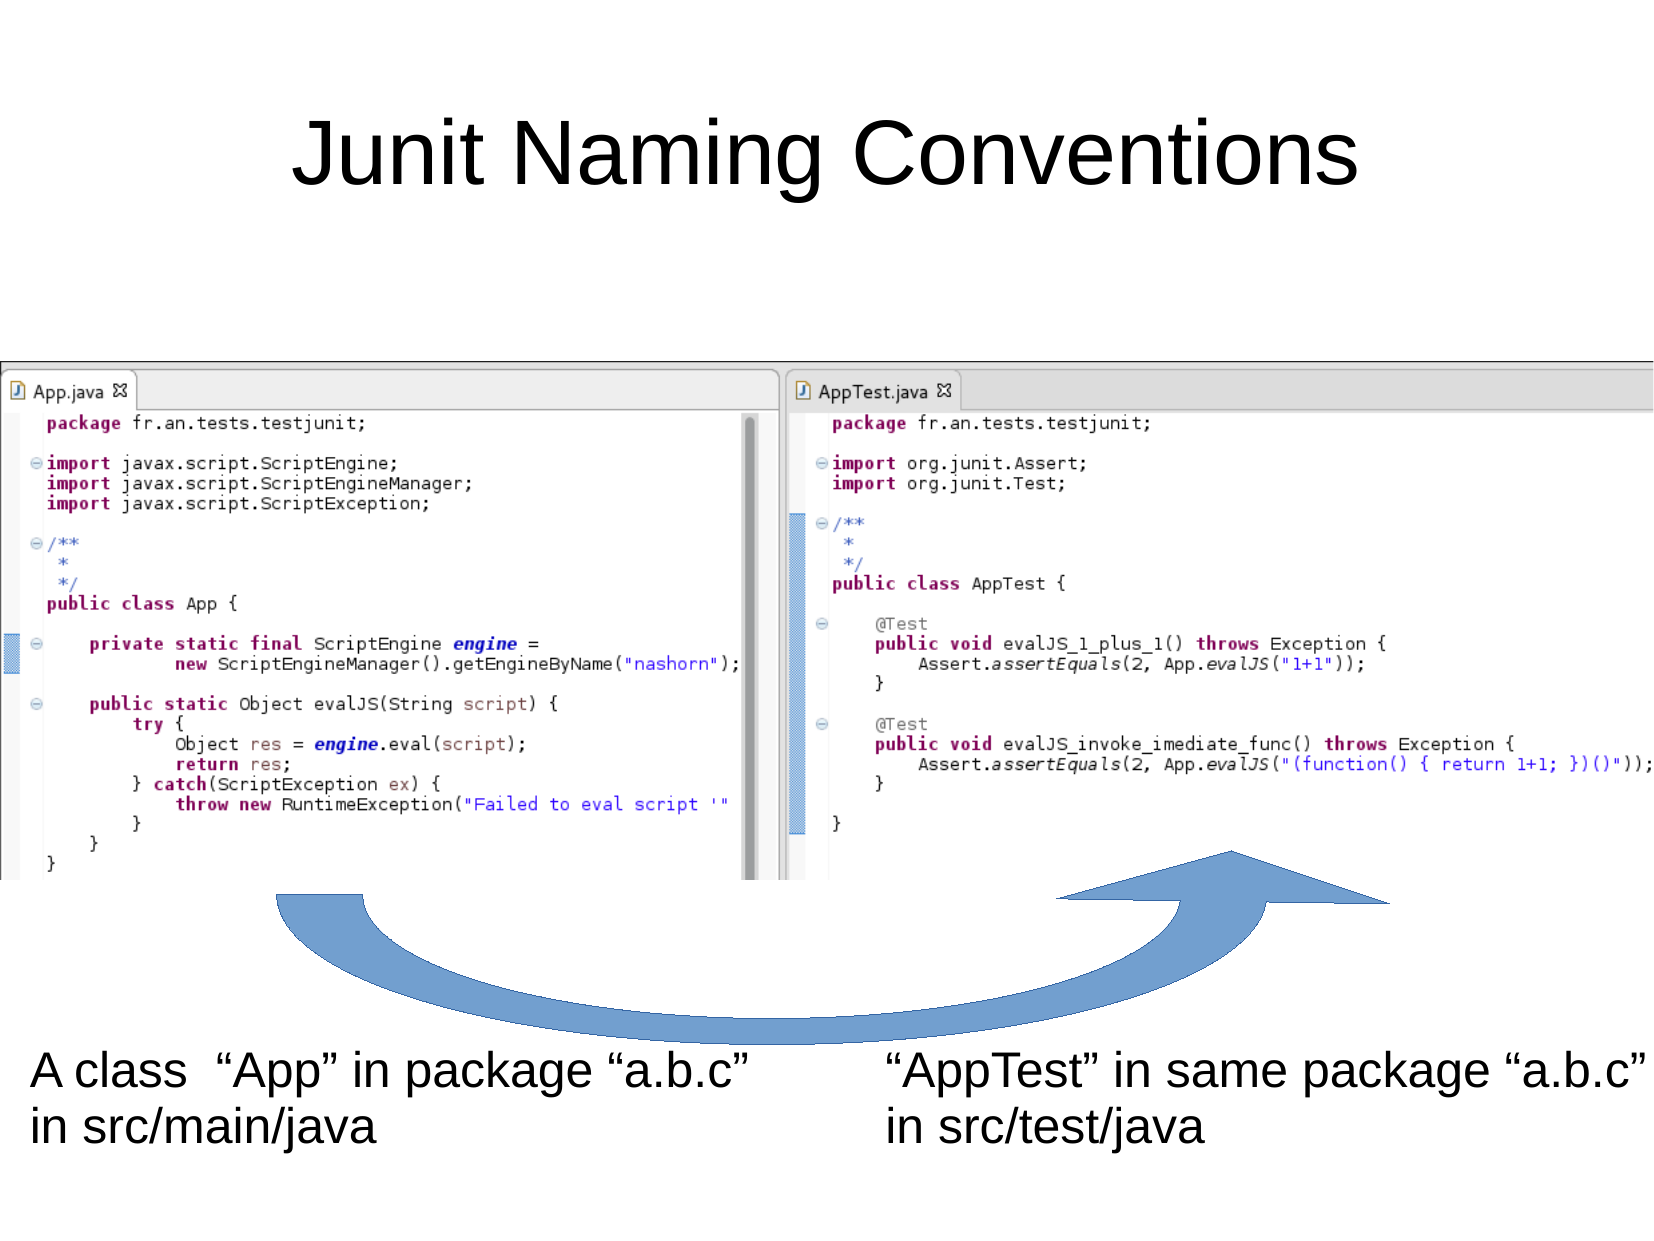

# Junit Naming Conventions
A class “App” in package “a.b.c”
in src/main/java
“AppTest” in same package “a.b.c”
in src/test/java